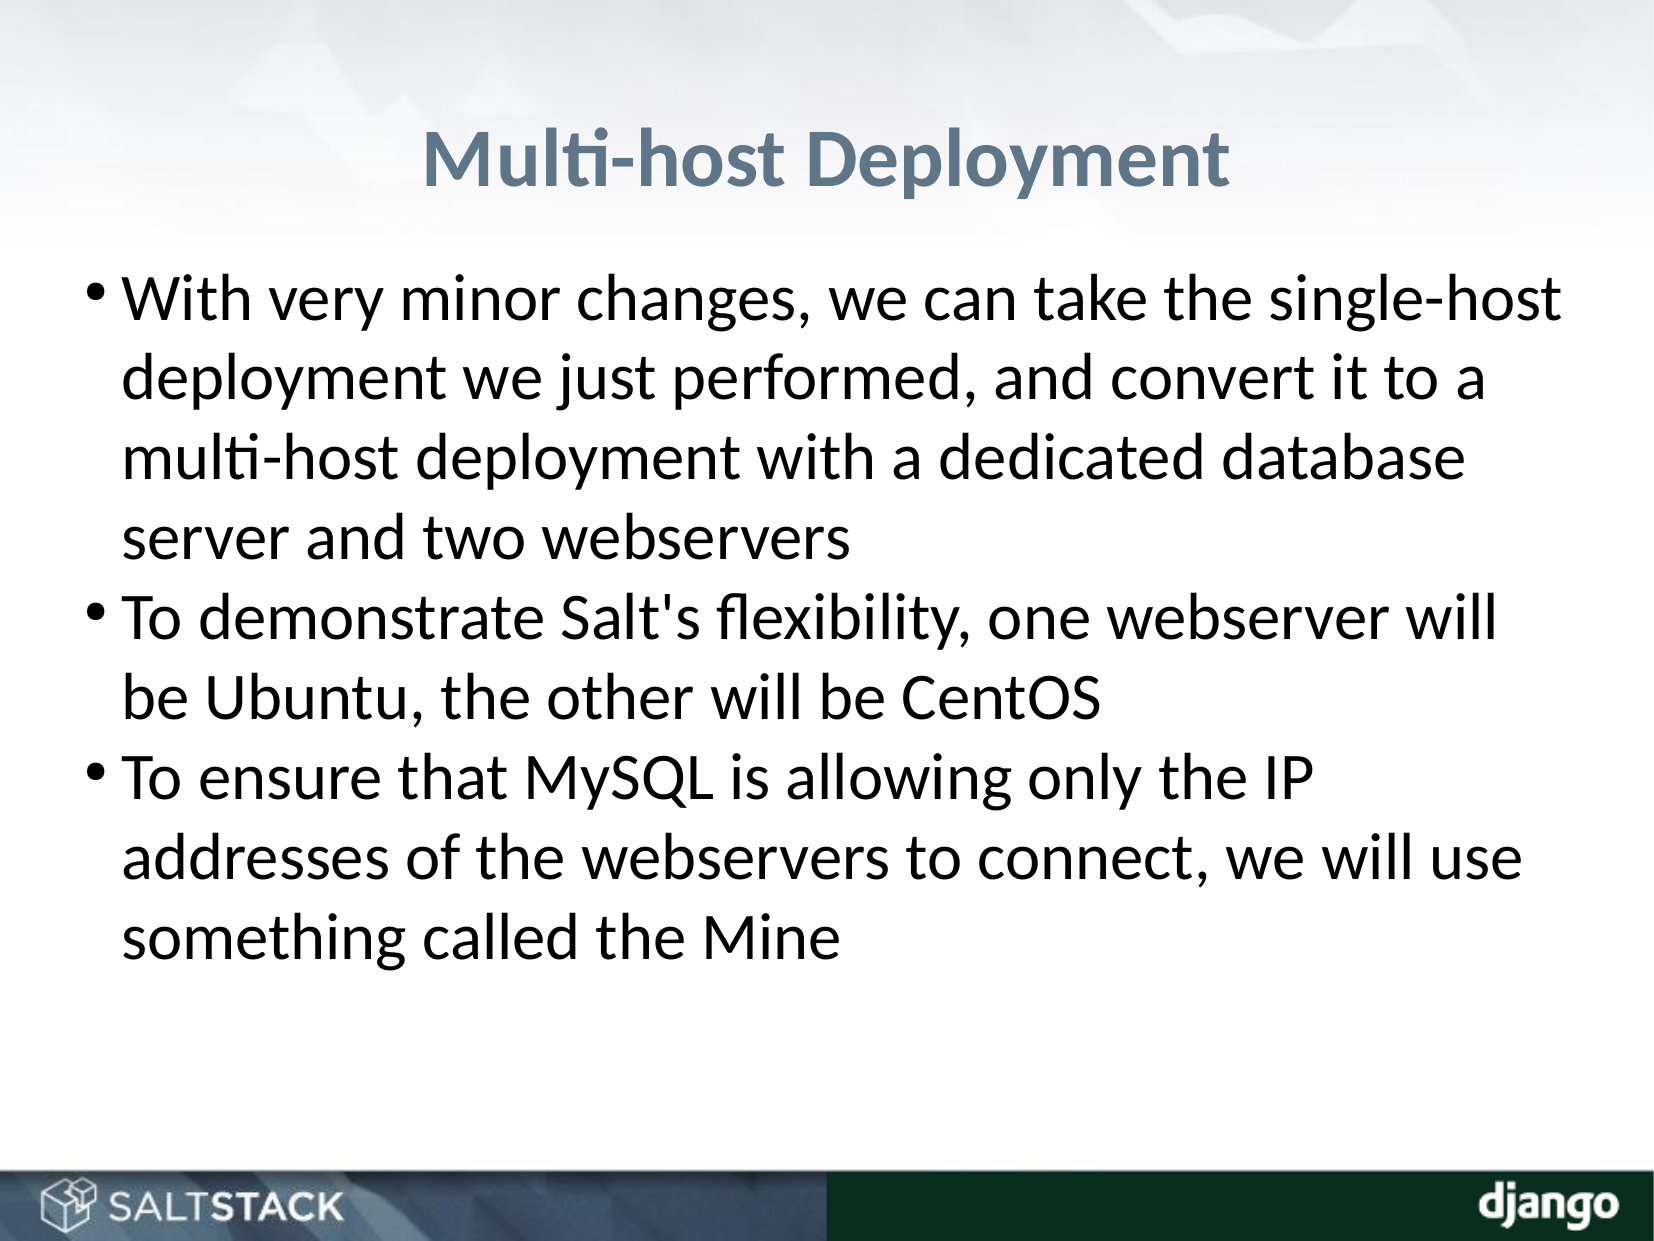

M	ulti-host Deployment
With very minor changes, we can take the single-host deployment we just performed, and convert it to a multi-host deployment with a dedicated database server and two webservers
To demonstrate Salt's flexibility, one webserver will be Ubuntu, the other will be CentOS
To ensure that MySQL is allowing only the IP addresses of the webservers to connect, we will use something called the Mine